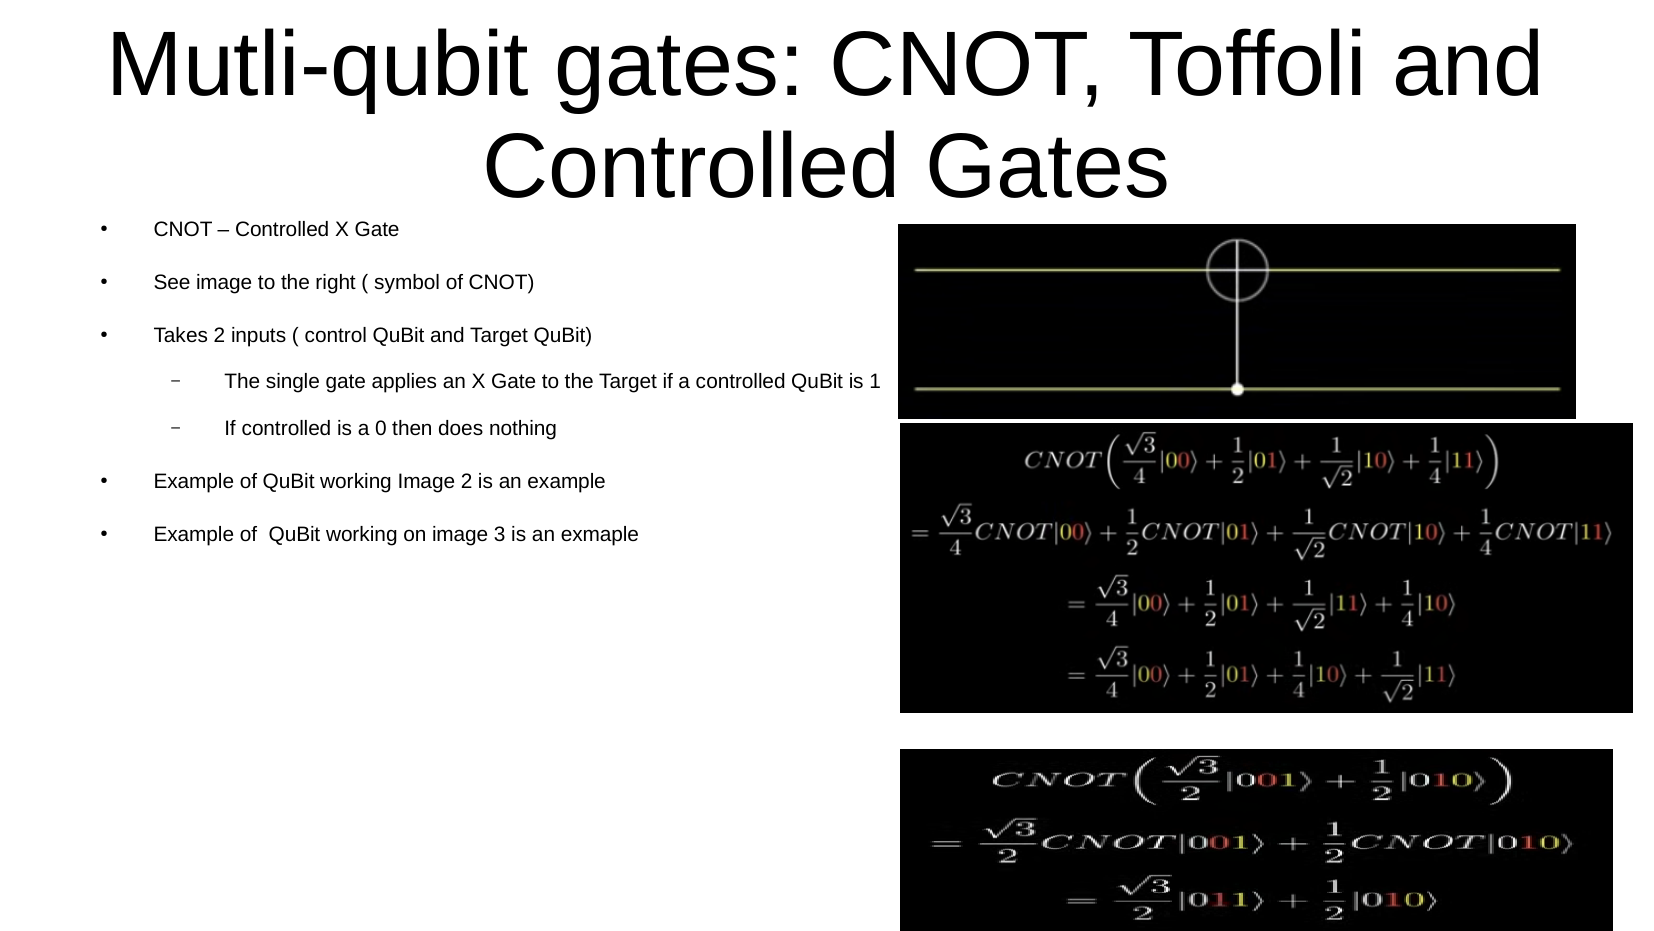

# Mutli-qubit gates: CNOT, Toffoli and Controlled Gates
CNOT – Controlled X Gate
See image to the right ( symbol of CNOT)
Takes 2 inputs ( control QuBit and Target QuBit)
The single gate applies an X Gate to the Target if a controlled QuBit is 1
If controlled is a 0 then does nothing
Example of QuBit working Image 2 is an example
Example of QuBit working on image 3 is an exmaple